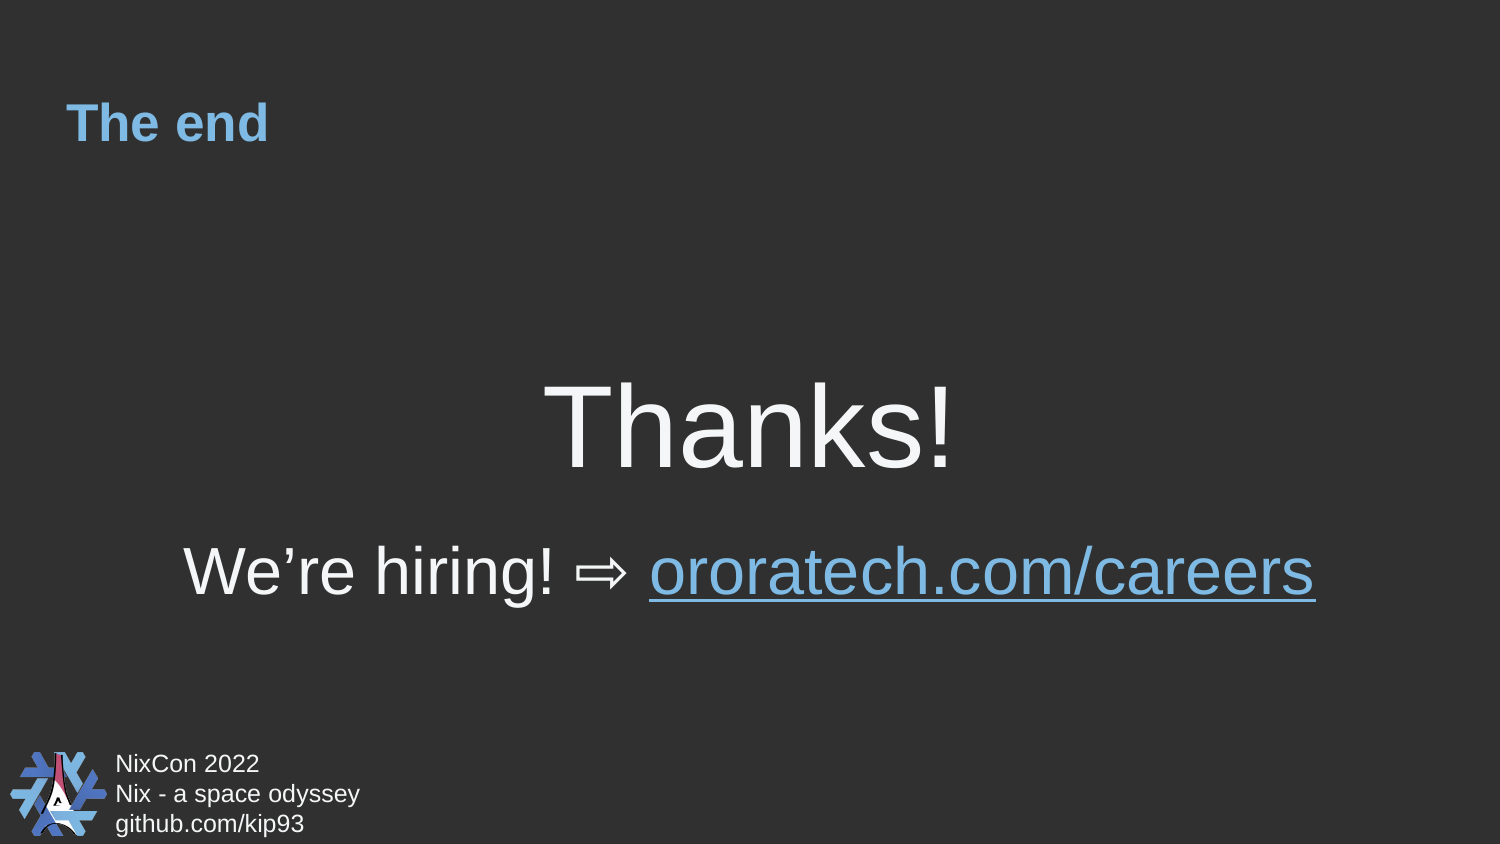

# The end
Thanks!
We’re hiring! ⇨ ororatech.com/careers